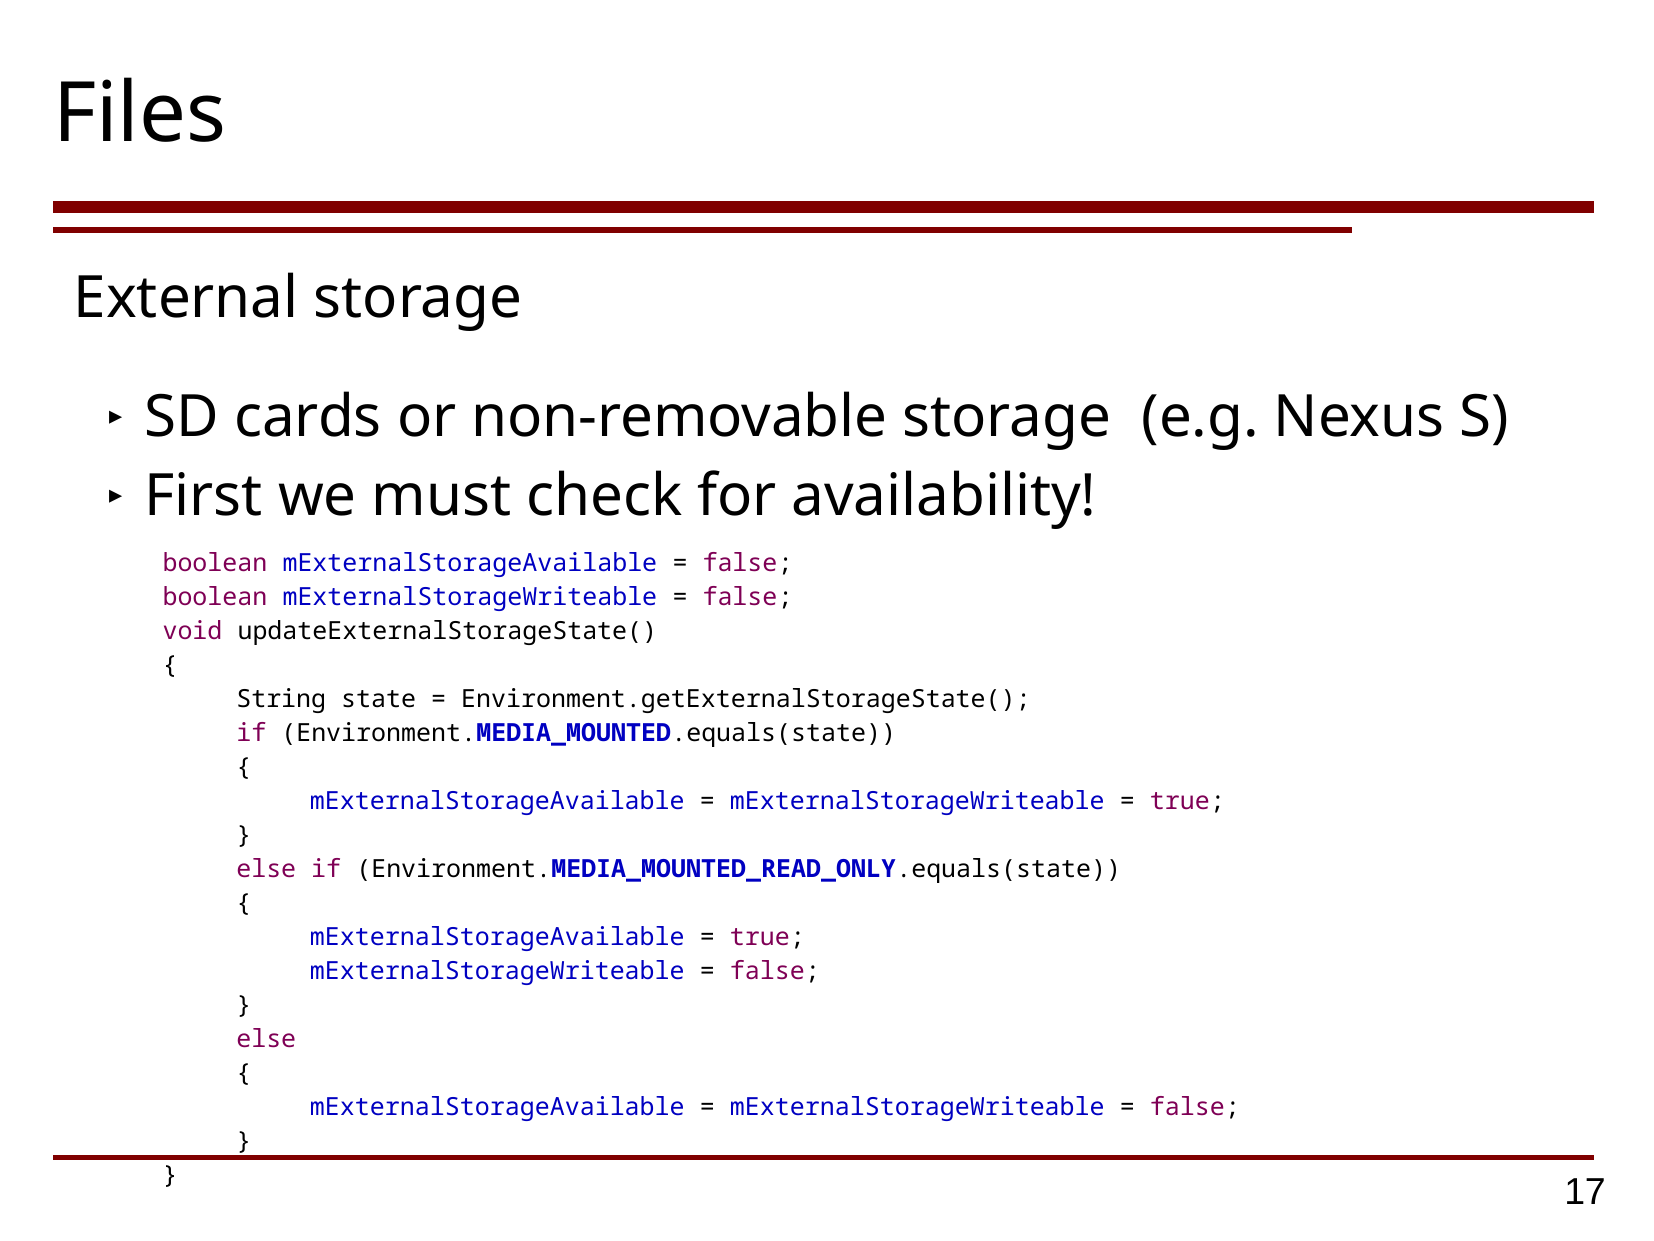

# Files
External storage
SD cards or non-removable storage (e.g. Nexus S)
First we must check for availability!
boolean mExternalStorageAvailable = false;
boolean mExternalStorageWriteable = false;
void updateExternalStorageState()
{
	String state = Environment.getExternalStorageState();
	if (Environment.MEDIA_MOUNTED.equals(state))
	{
		mExternalStorageAvailable = mExternalStorageWriteable = true;
	}
	else if (Environment.MEDIA_MOUNTED_READ_ONLY.equals(state))
	{
		mExternalStorageAvailable = true;
		mExternalStorageWriteable = false;
	}
	else
	{
		mExternalStorageAvailable = mExternalStorageWriteable = false;
	}
}